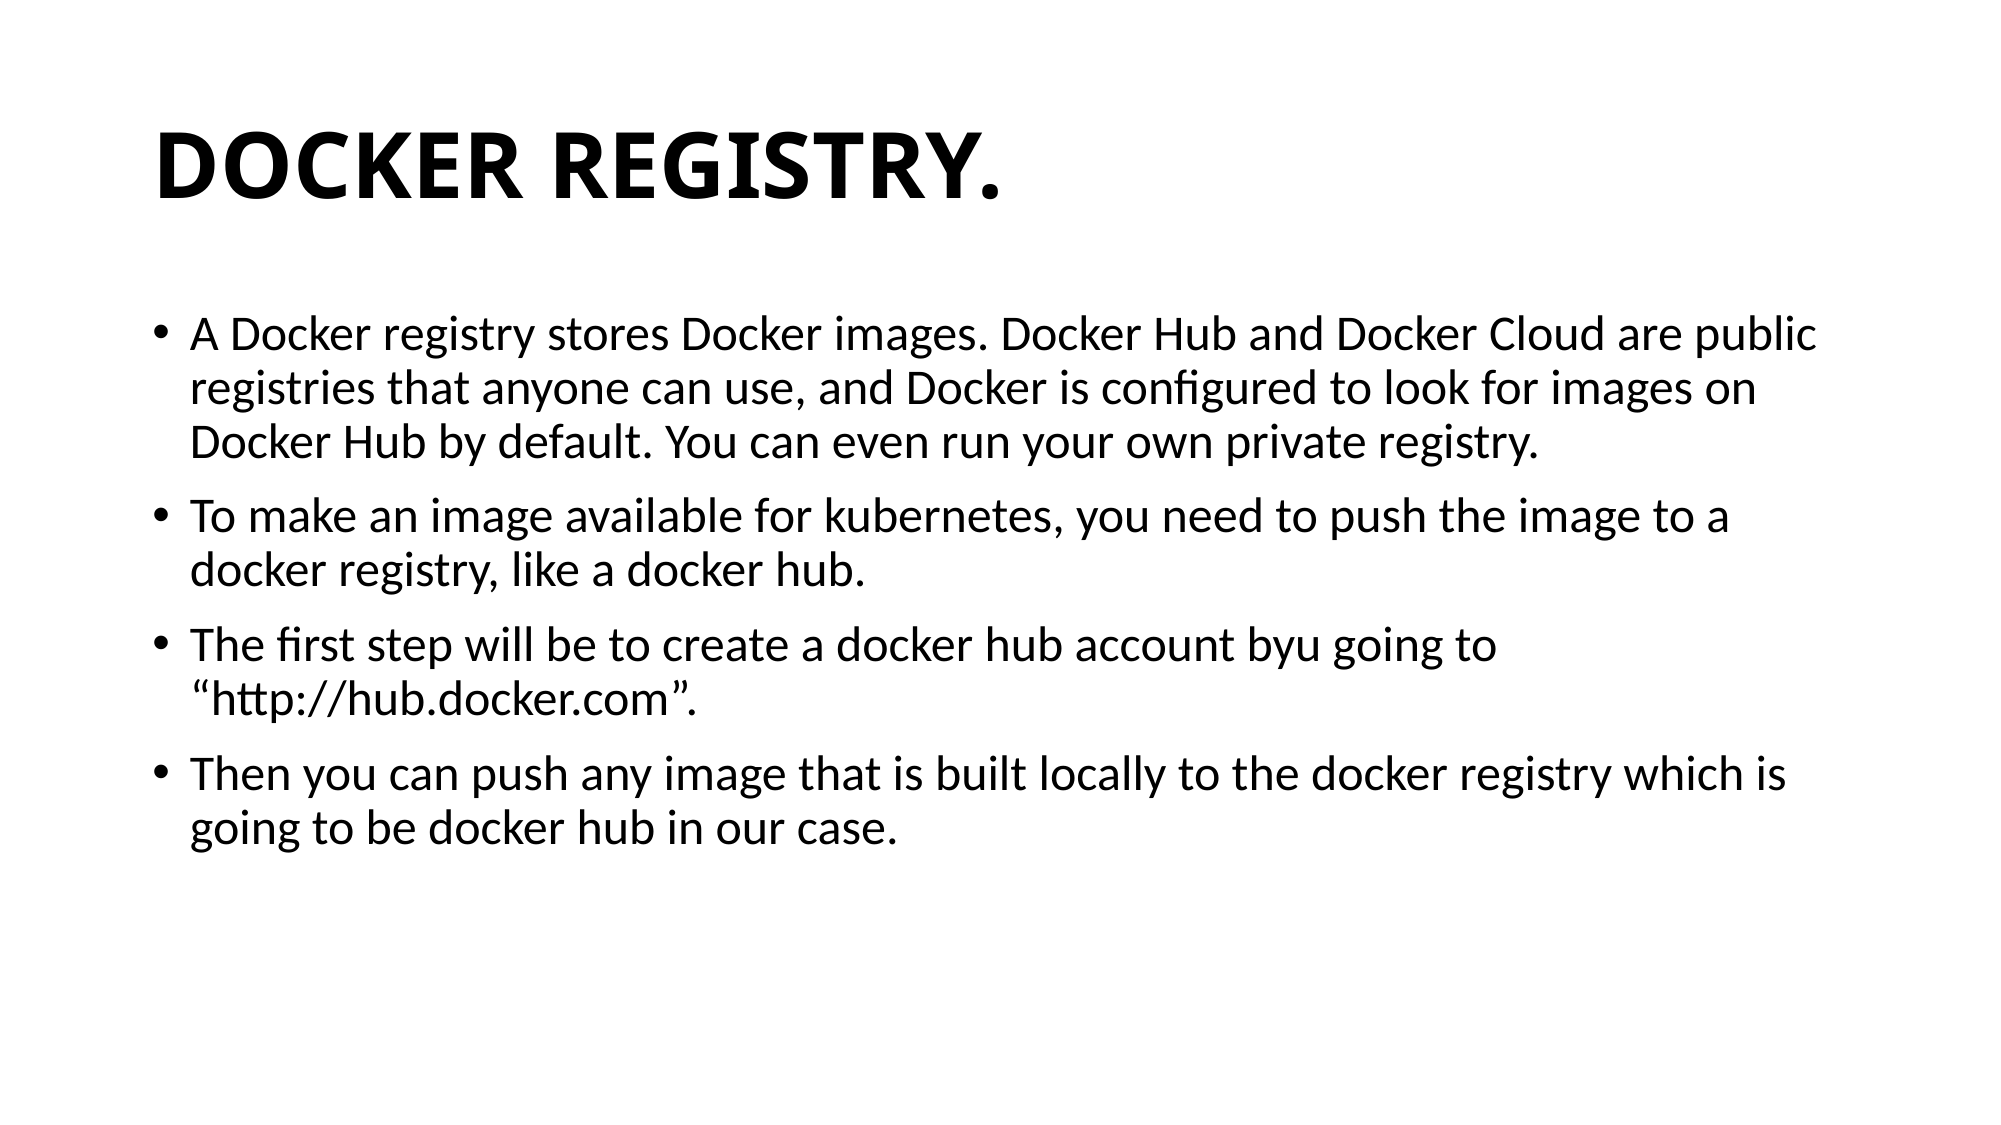

# DOCKER REGISTRY.
A Docker registry stores Docker images. Docker Hub and Docker Cloud are public registries that anyone can use, and Docker is configured to look for images on Docker Hub by default. You can even run your own private registry.
To make an image available for kubernetes, you need to push the image to a docker registry, like a docker hub.
The first step will be to create a docker hub account byu going to “http://hub.docker.com”.
Then you can push any image that is built locally to the docker registry which is going to be docker hub in our case.